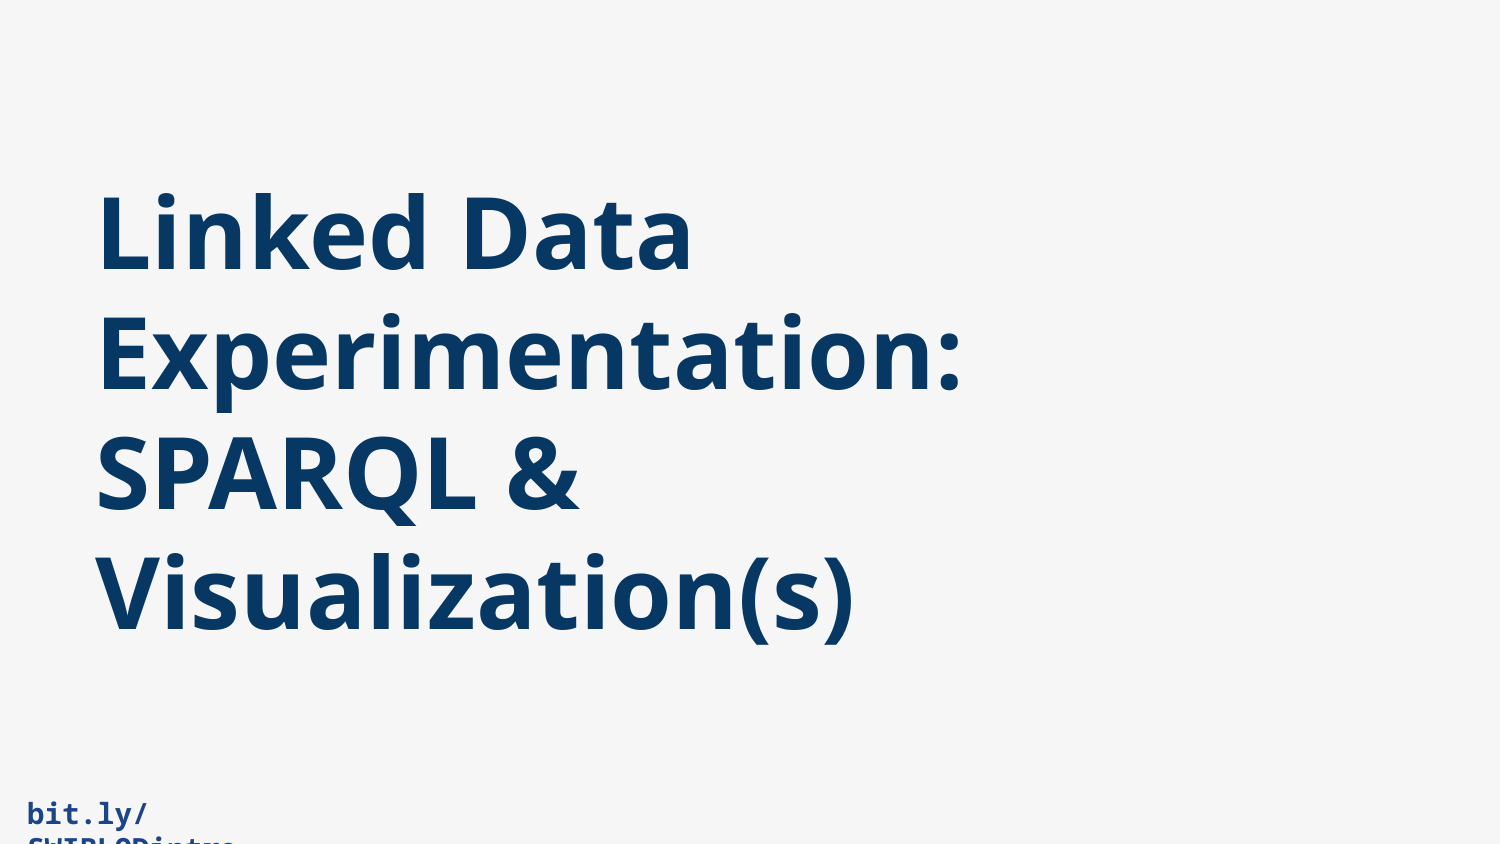

# Linked Data Experimentation: SPARQL & Visualization(s)